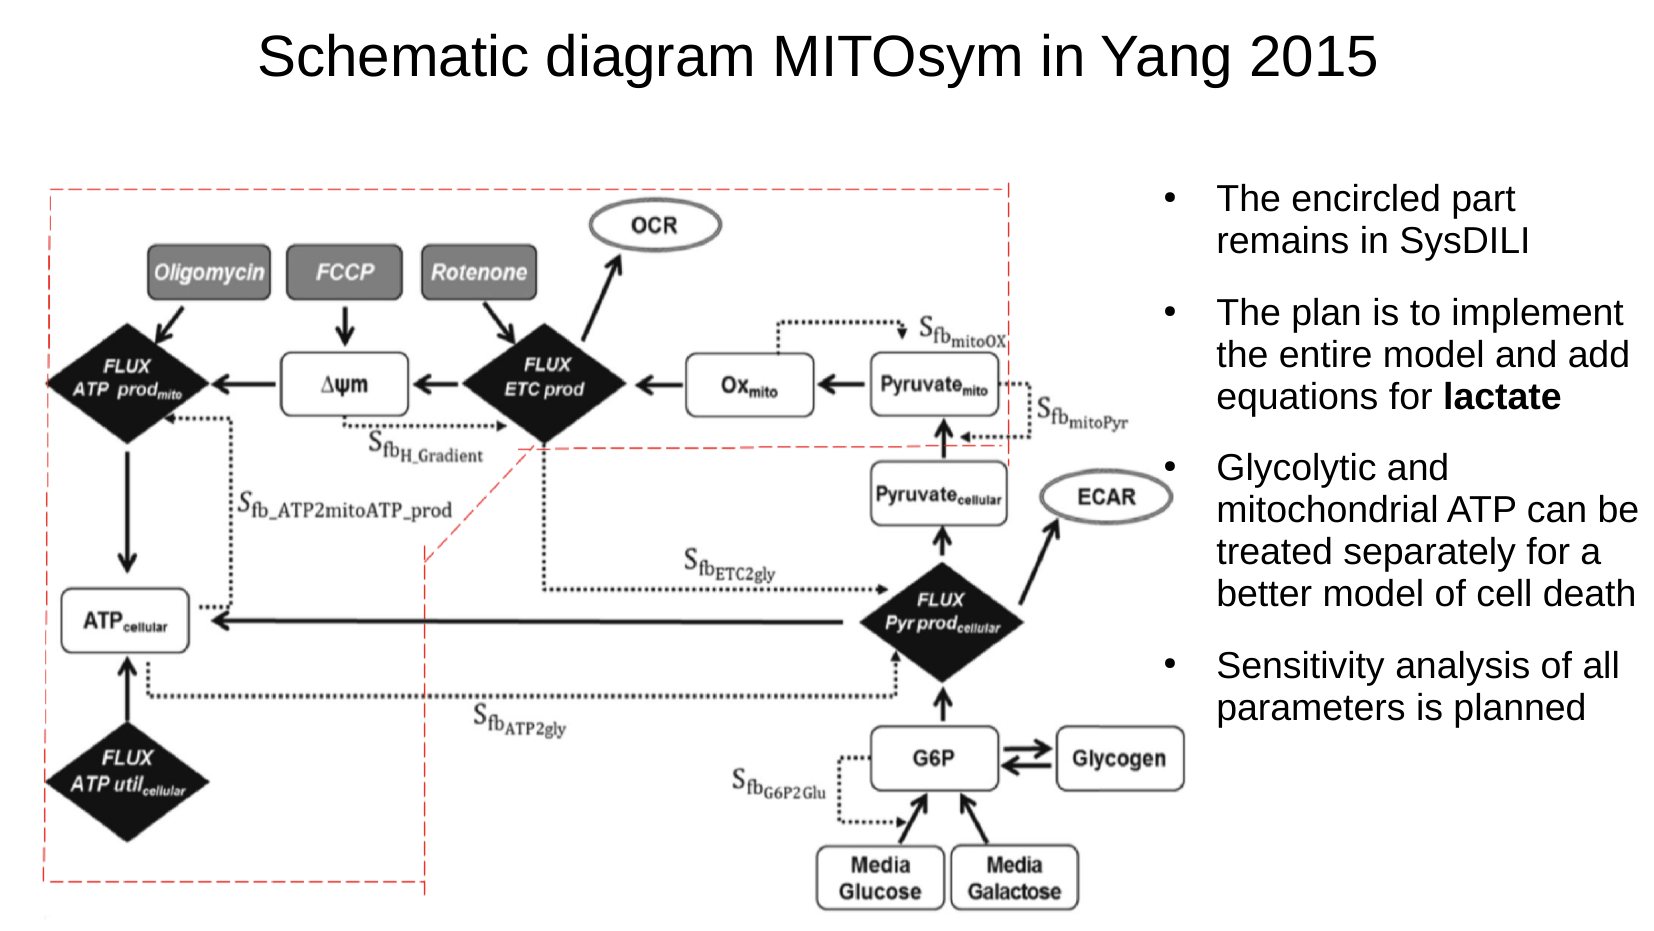

# Schematic diagram MITOsym in Yang 2015
The encircled part remains in SysDILI
The plan is to implement the entire model and add equations for lactate
Glycolytic and mitochondrial ATP can be treated separately for a better model of cell death
Sensitivity analysis of all parameters is planned